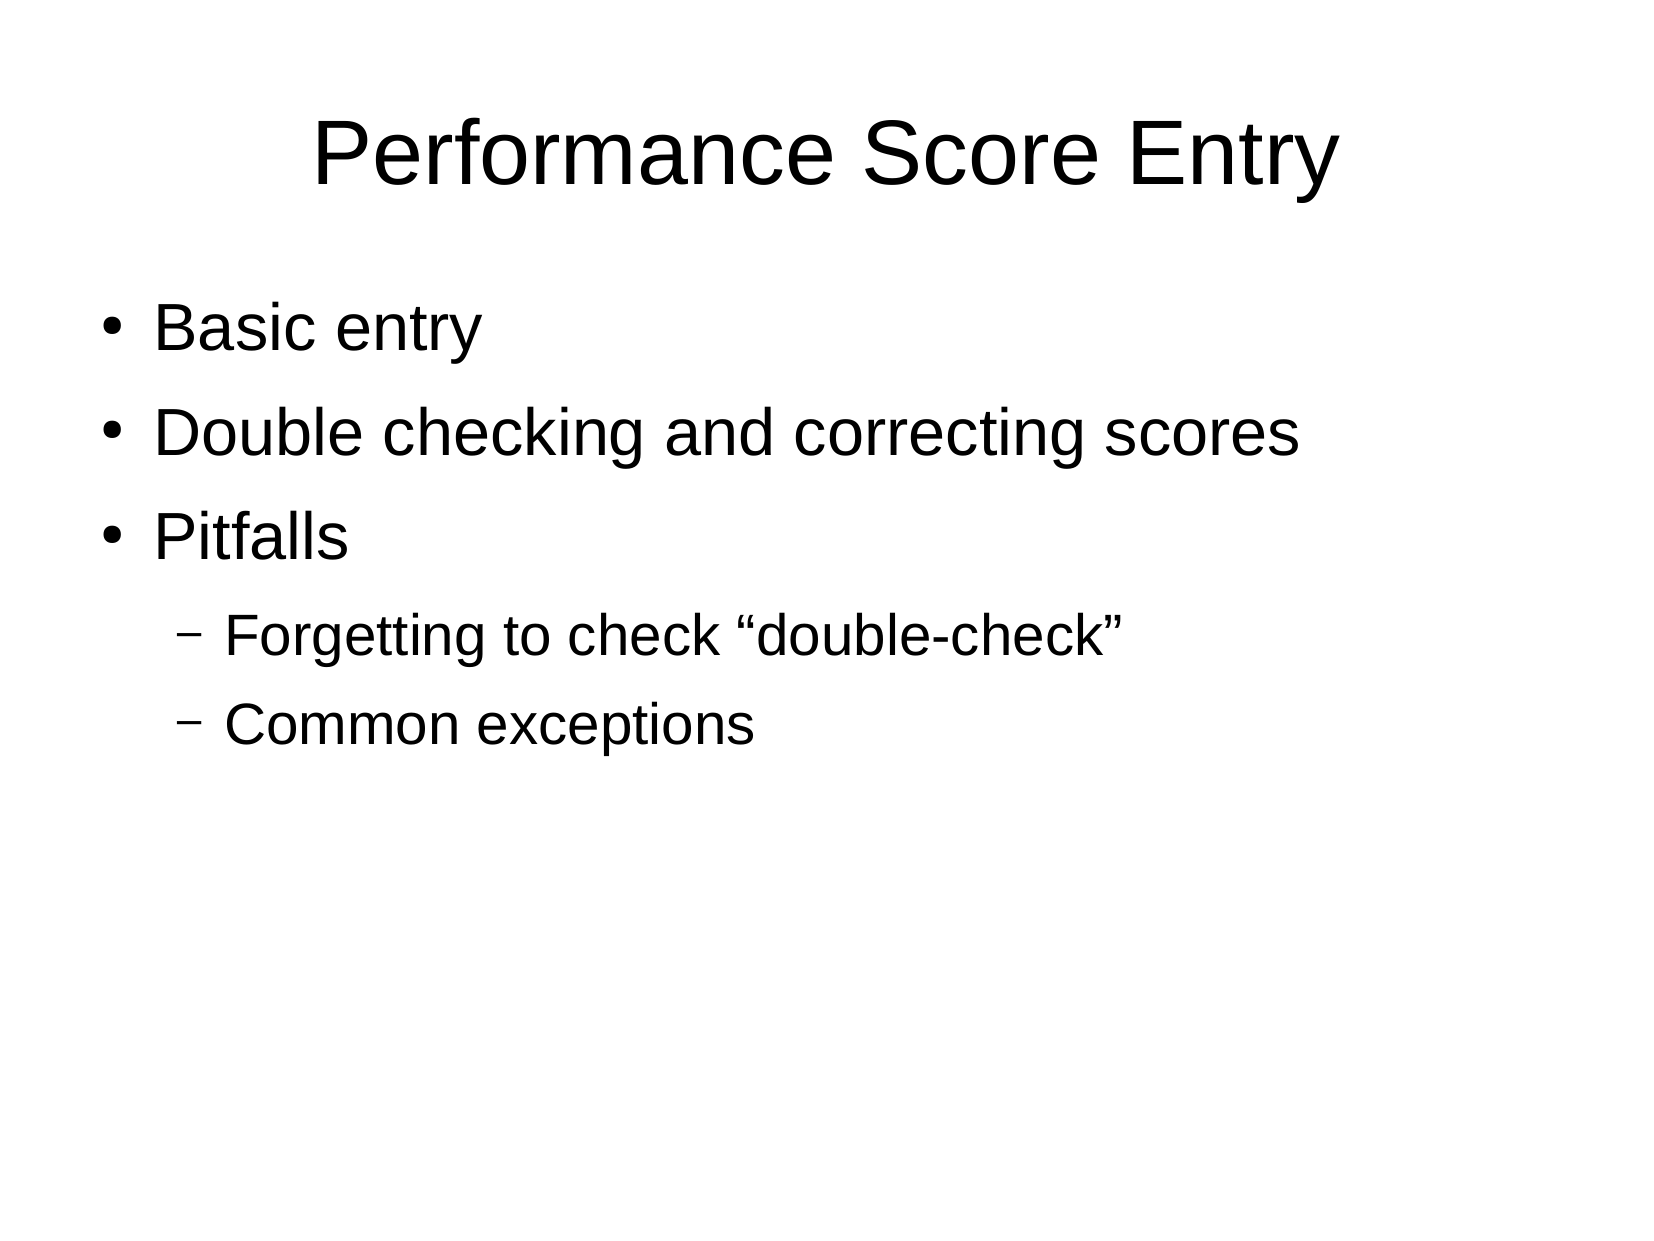

# Performance Score Entry
Basic entry
Double checking and correcting scores
Pitfalls
Forgetting to check “double-check”
Common exceptions